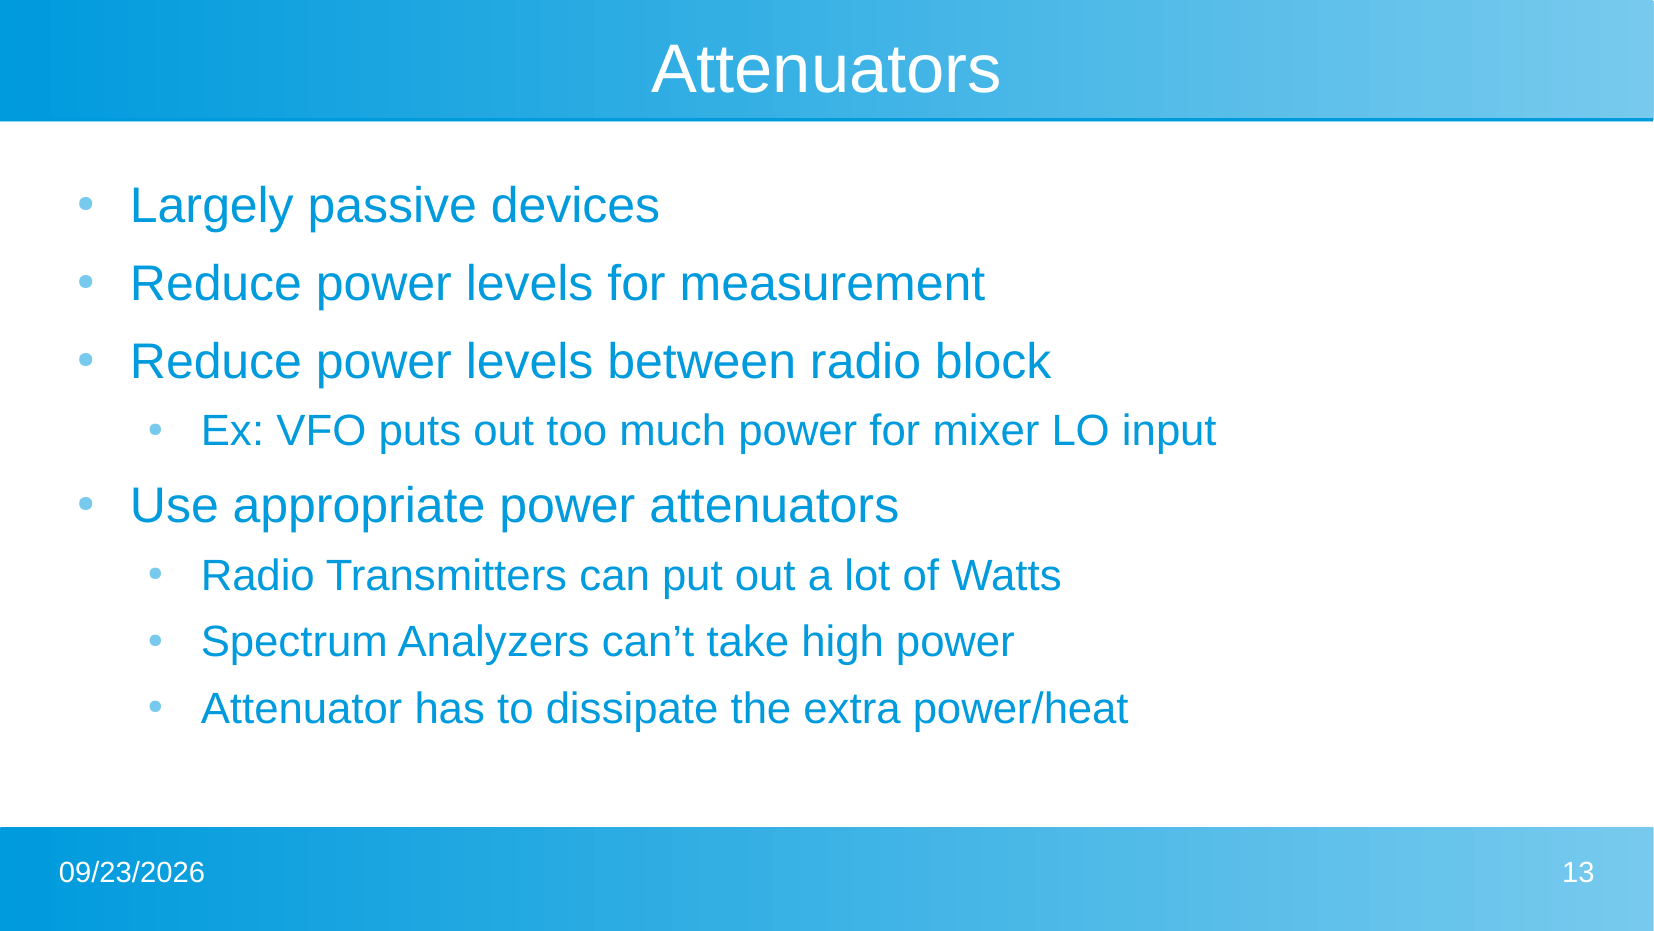

# Attenuators
Largely passive devices
Reduce power levels for measurement
Reduce power levels between radio block
Ex: VFO puts out too much power for mixer LO input
Use appropriate power attenuators
Radio Transmitters can put out a lot of Watts
Spectrum Analyzers can’t take high power
Attenuator has to dissipate the extra power/heat
13